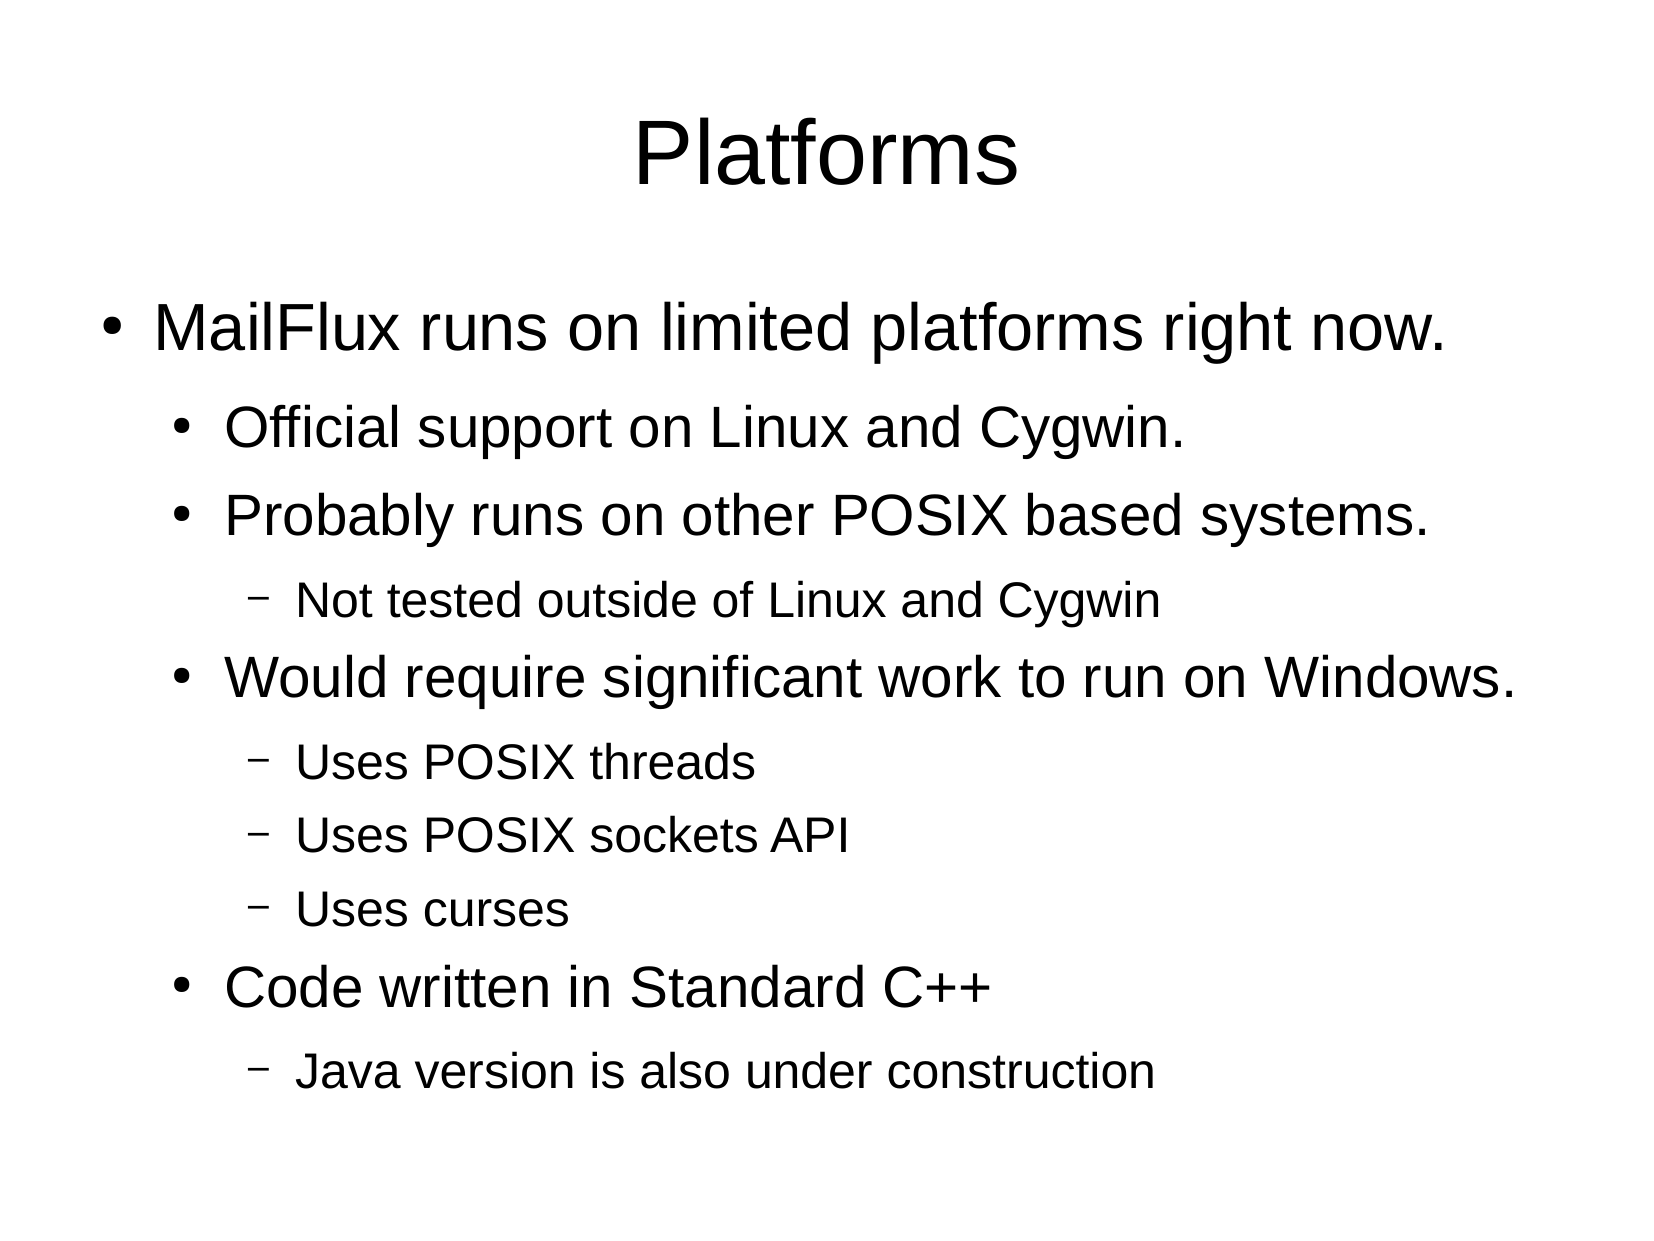

# Platforms
MailFlux runs on limited platforms right now.
Official support on Linux and Cygwin.
Probably runs on other POSIX based systems.
Not tested outside of Linux and Cygwin
Would require significant work to run on Windows.
Uses POSIX threads
Uses POSIX sockets API
Uses curses
Code written in Standard C++
Java version is also under construction